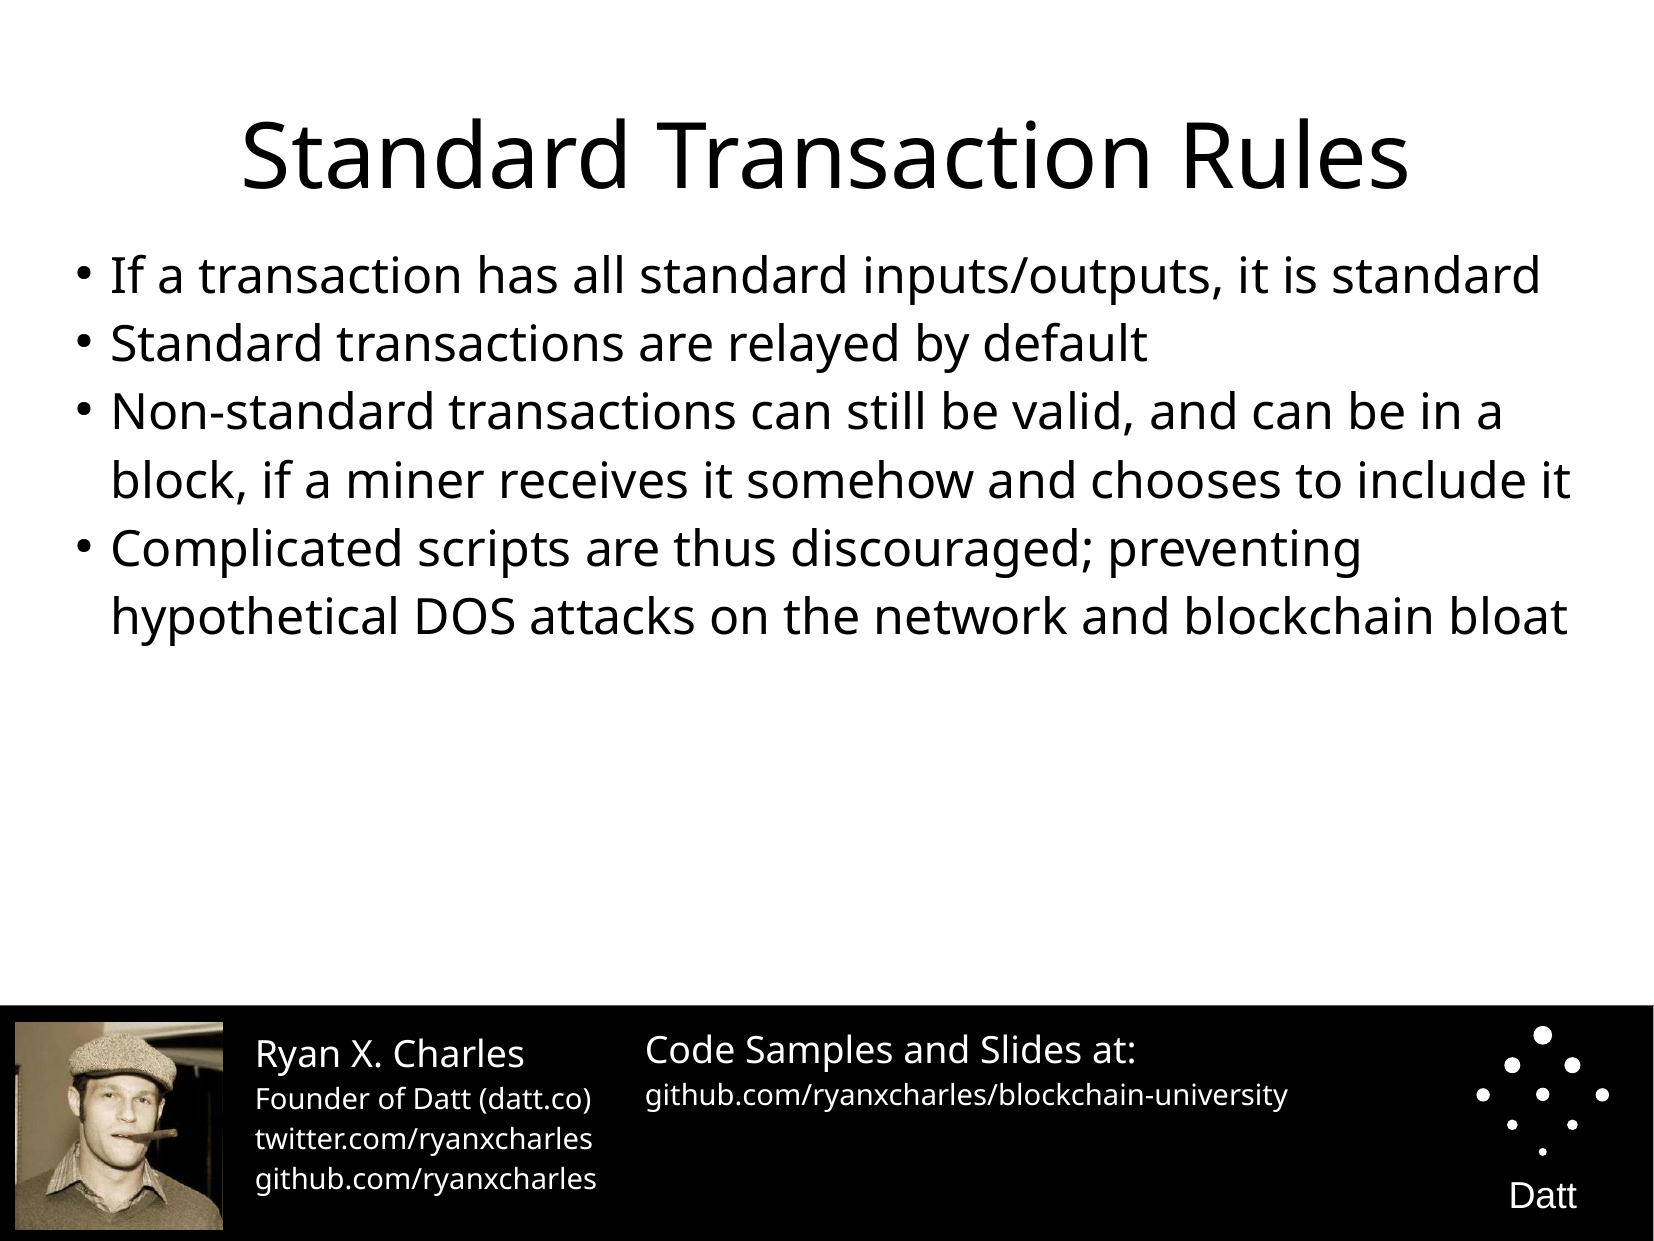

# Standard Transaction Rules
If a transaction has all standard inputs/outputs, it is standard
Standard transactions are relayed by default
Non-standard transactions can still be valid, and can be in a block, if a miner receives it somehow and chooses to include it
Complicated scripts are thus discouraged; preventing hypothetical DOS attacks on the network and blockchain bloat
Code Samples and Slides at:
github.com/ryanxcharles/blockchain-university
Ryan X. Charles
Founder of Datt (datt.co)
twitter.com/ryanxcharles
github.com/ryanxcharles
Datt